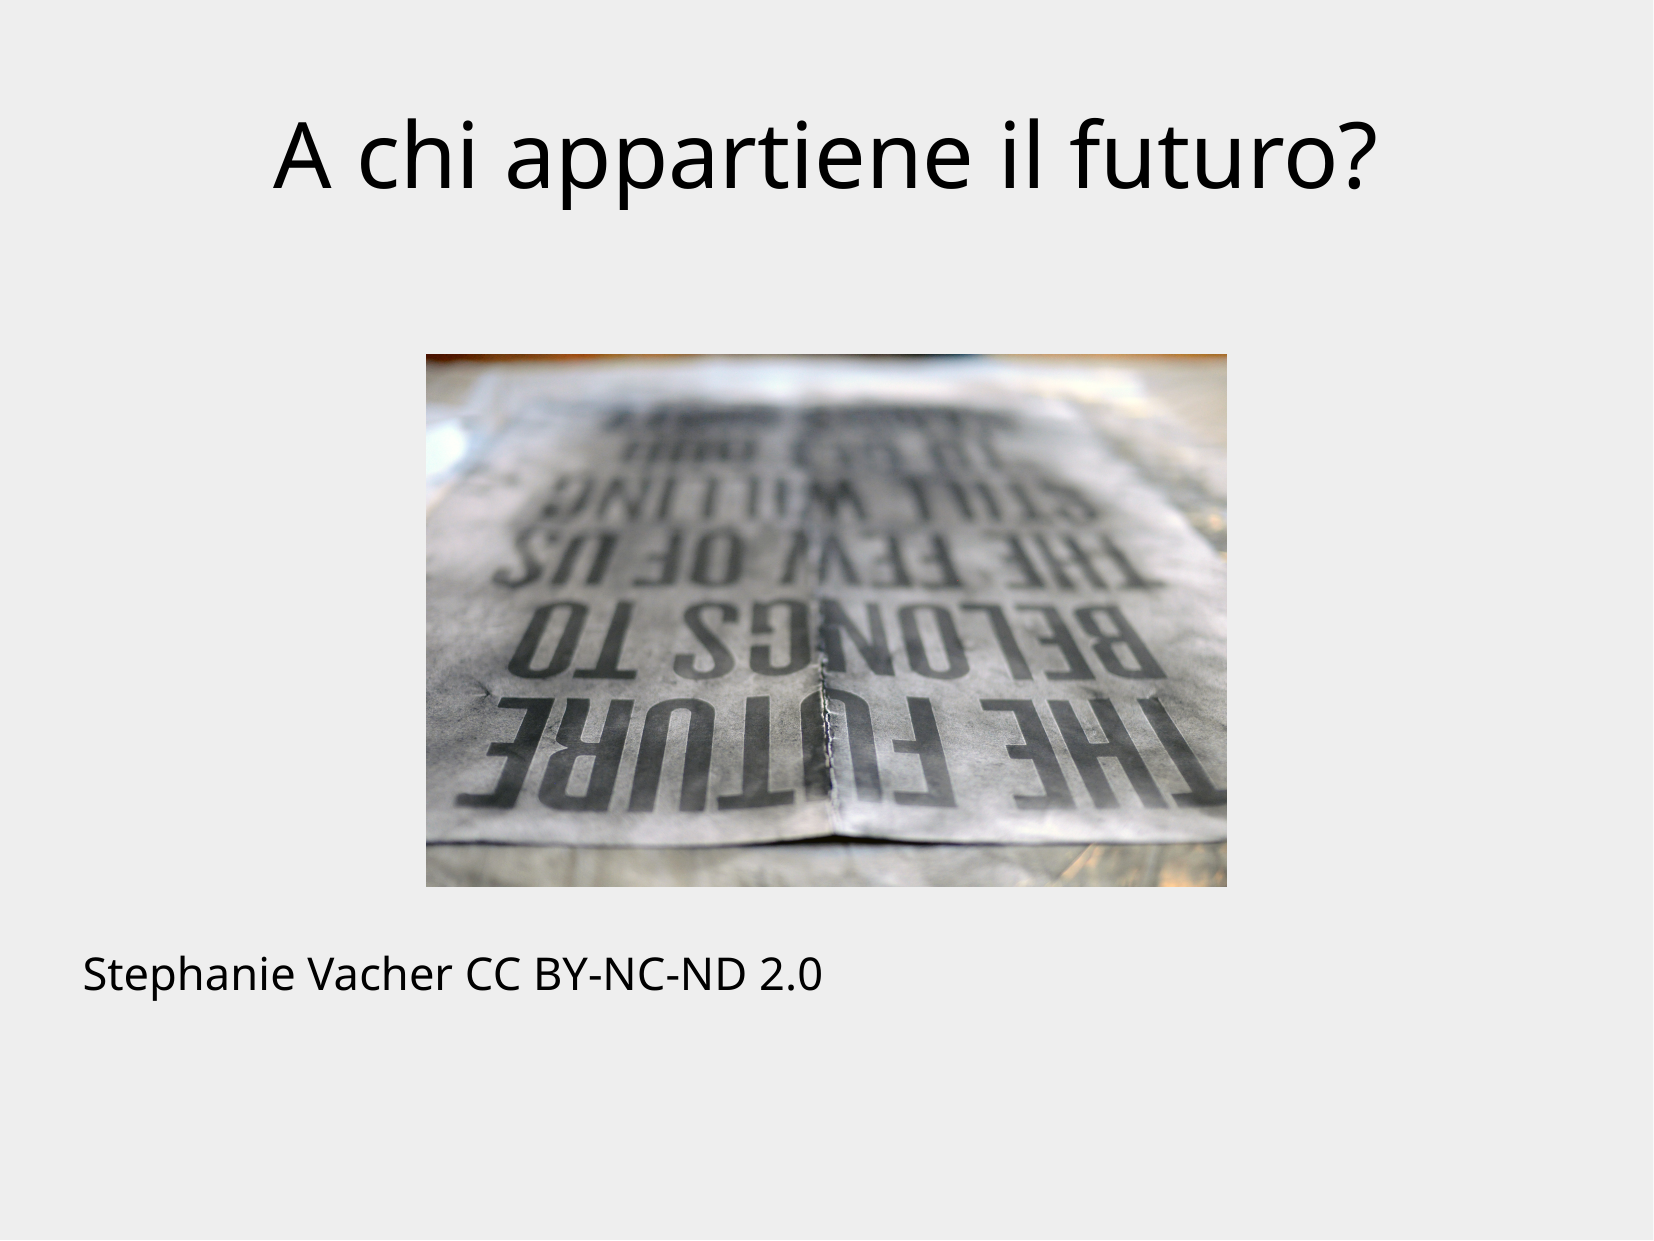

# A chi appartiene il futuro?
Stephanie Vacher CC BY-NC-ND 2.0